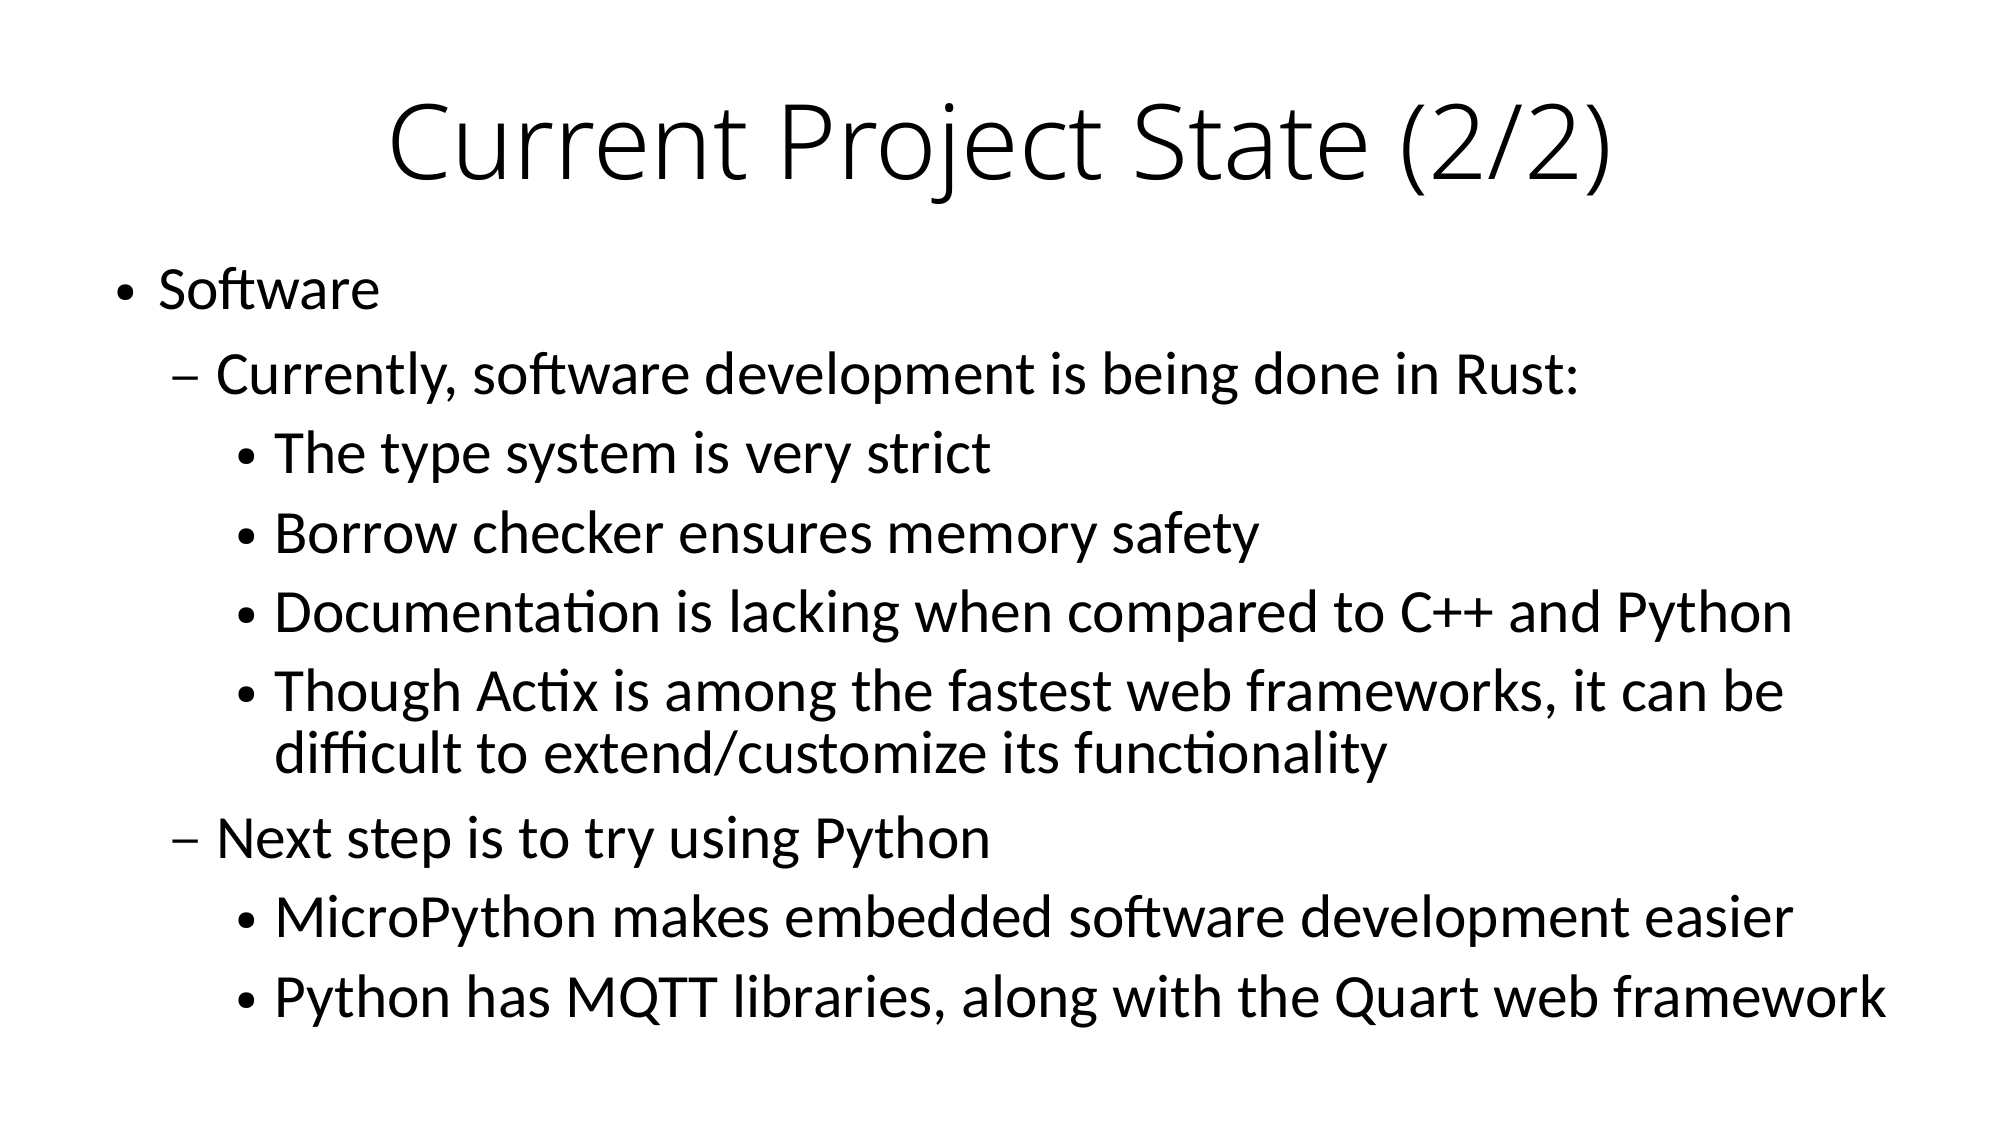

# Current Project State (2/2)
Software
Currently, software development is being done in Rust:
The type system is very strict
Borrow checker ensures memory safety
Documentation is lacking when compared to C++ and Python
Though Actix is among the fastest web frameworks, it can be difficult to extend/customize its functionality
Next step is to try using Python
MicroPython makes embedded software development easier
Python has MQTT libraries, along with the Quart web framework